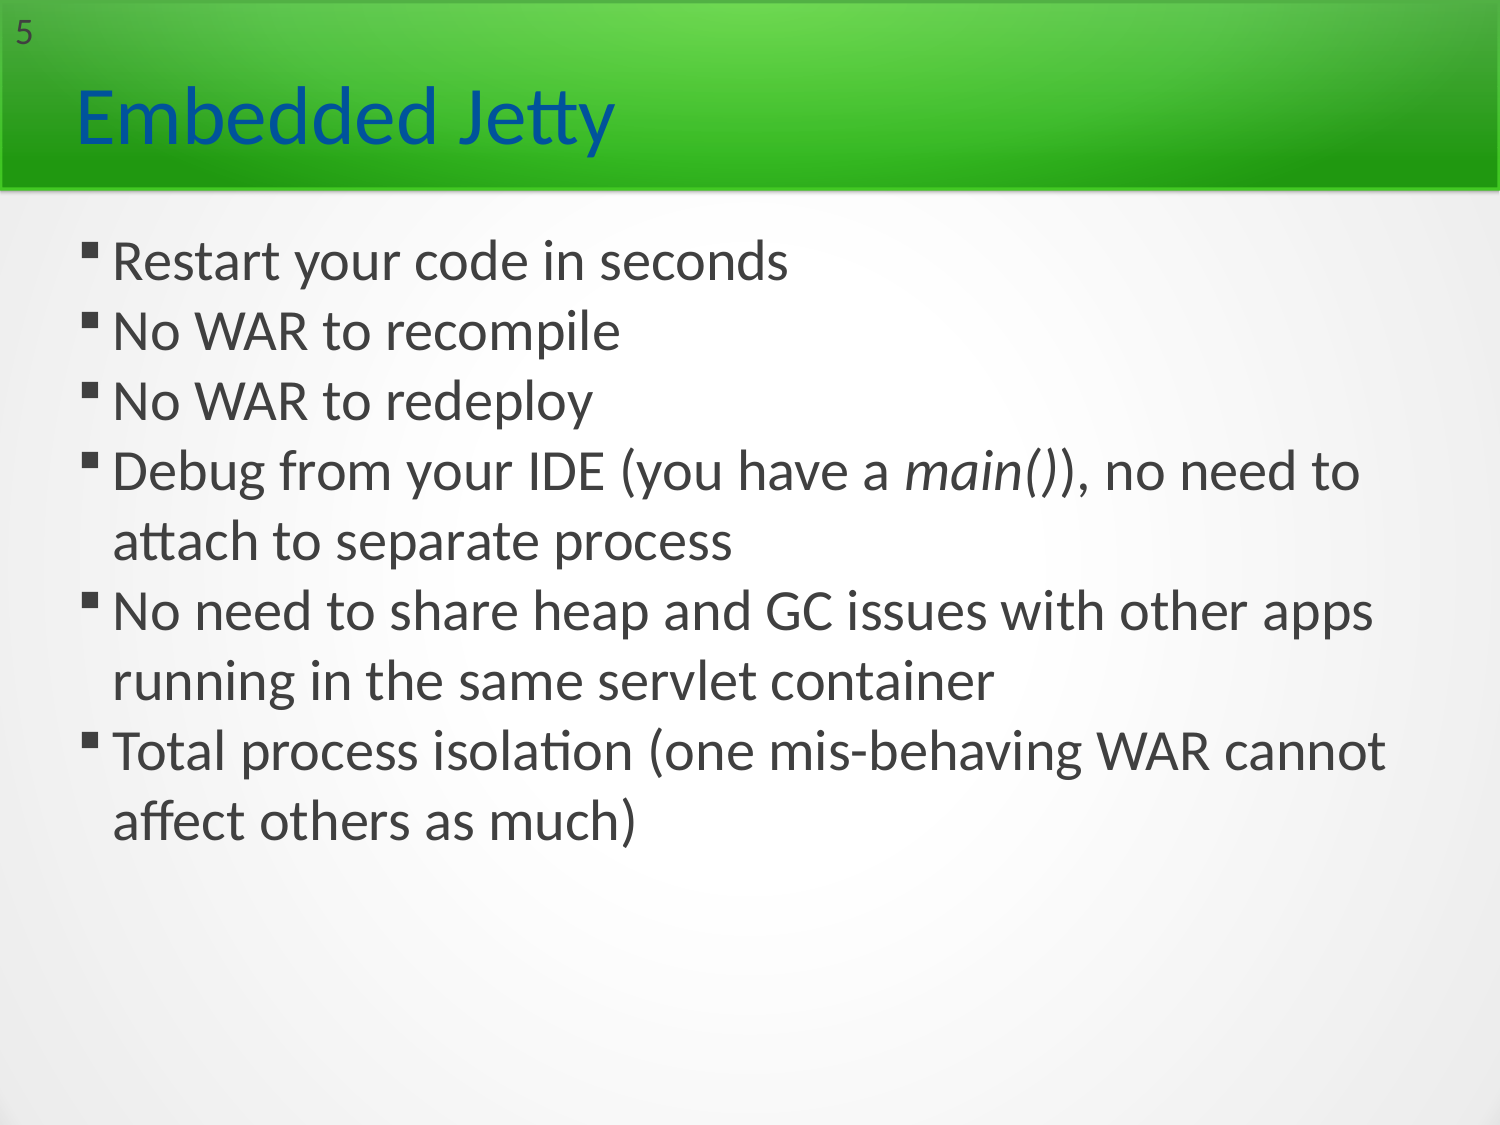

Embedded Jetty
Restart your code in seconds
No WAR to recompile
No WAR to redeploy
Debug from your IDE (you have a main()), no need to attach to separate process
No need to share heap and GC issues with other apps running in the same servlet container
Total process isolation (one mis-behaving WAR cannot affect others as much)